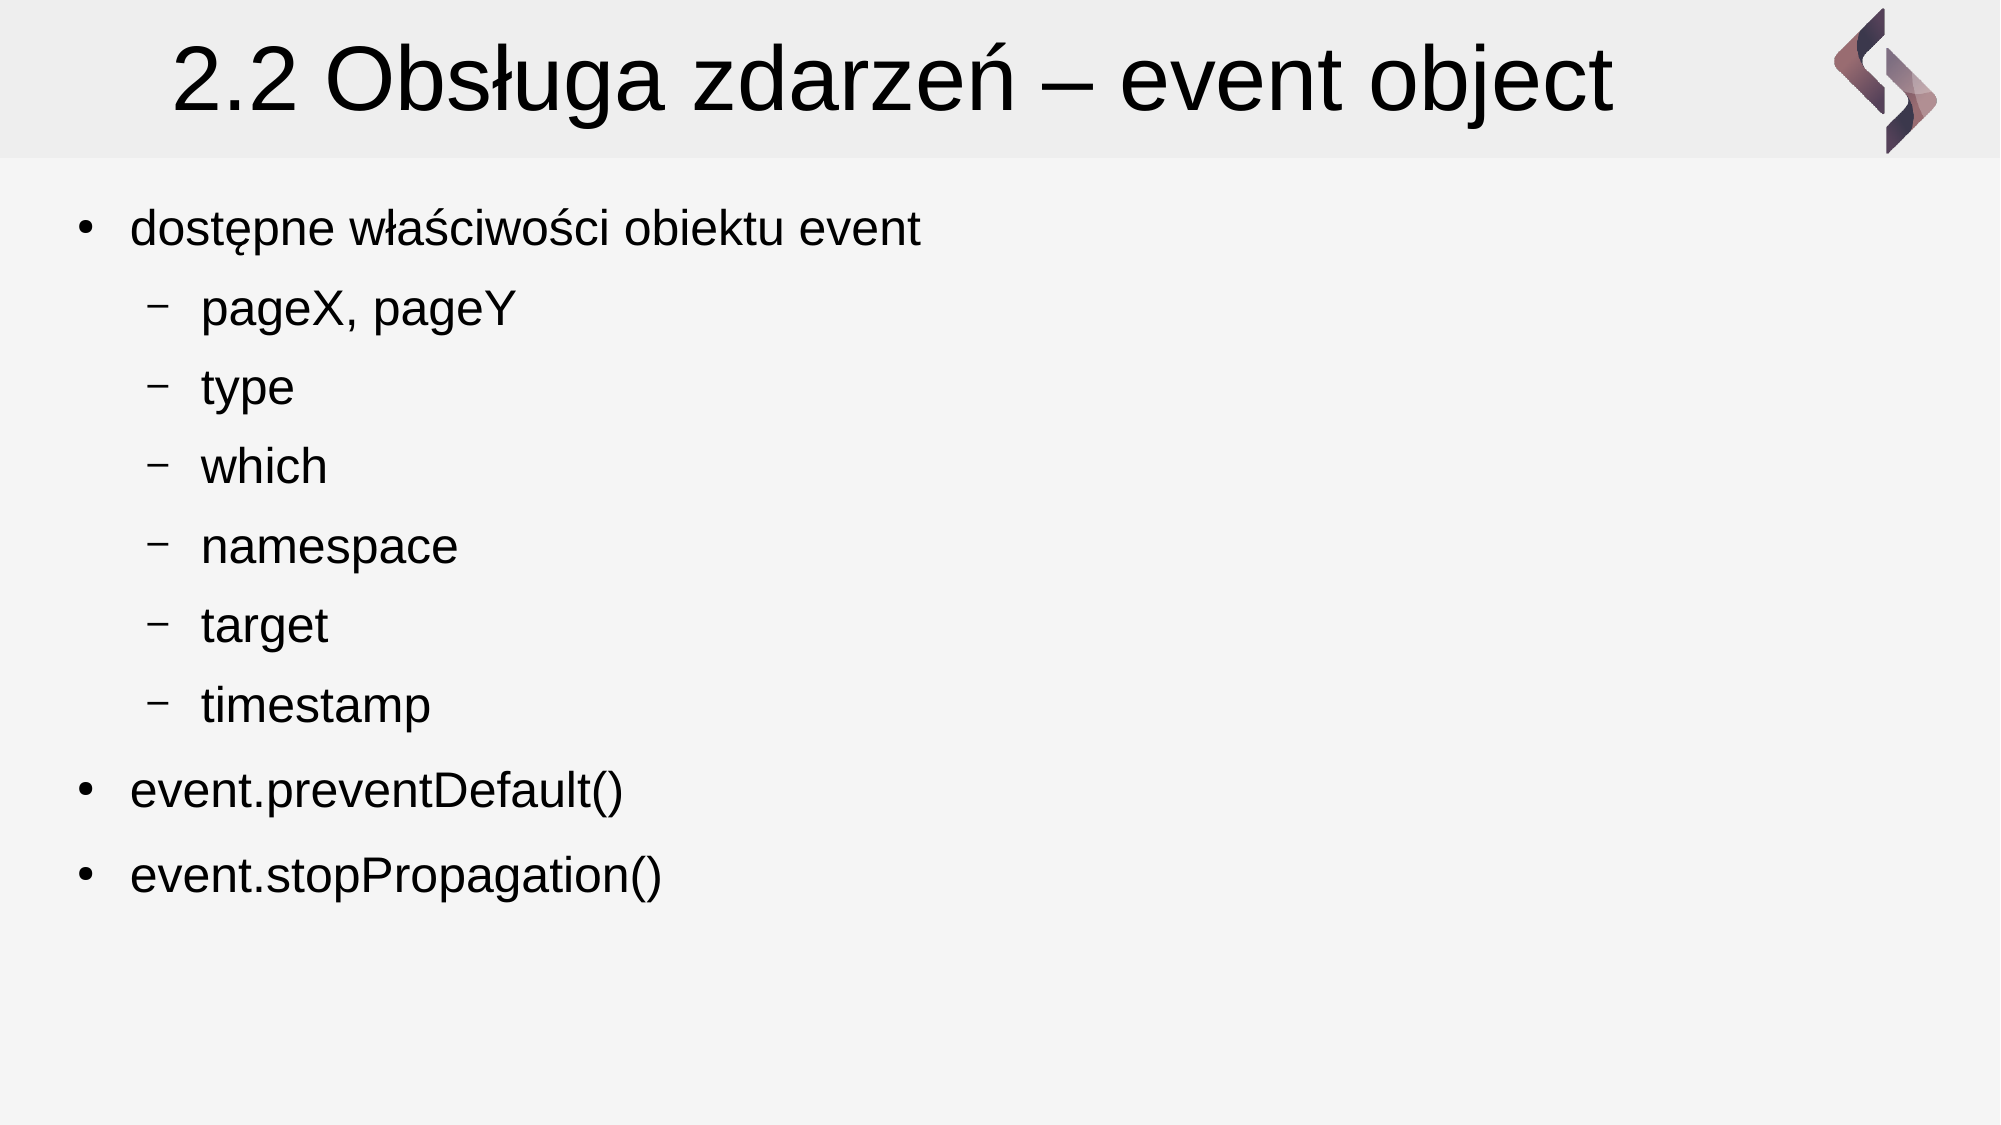

# 2.2 Obsługa zdarzeń – event object
dostępne właściwości obiektu event
pageX, pageY
type
which
namespace
target
timestamp
event.preventDefault()
event.stopPropagation()